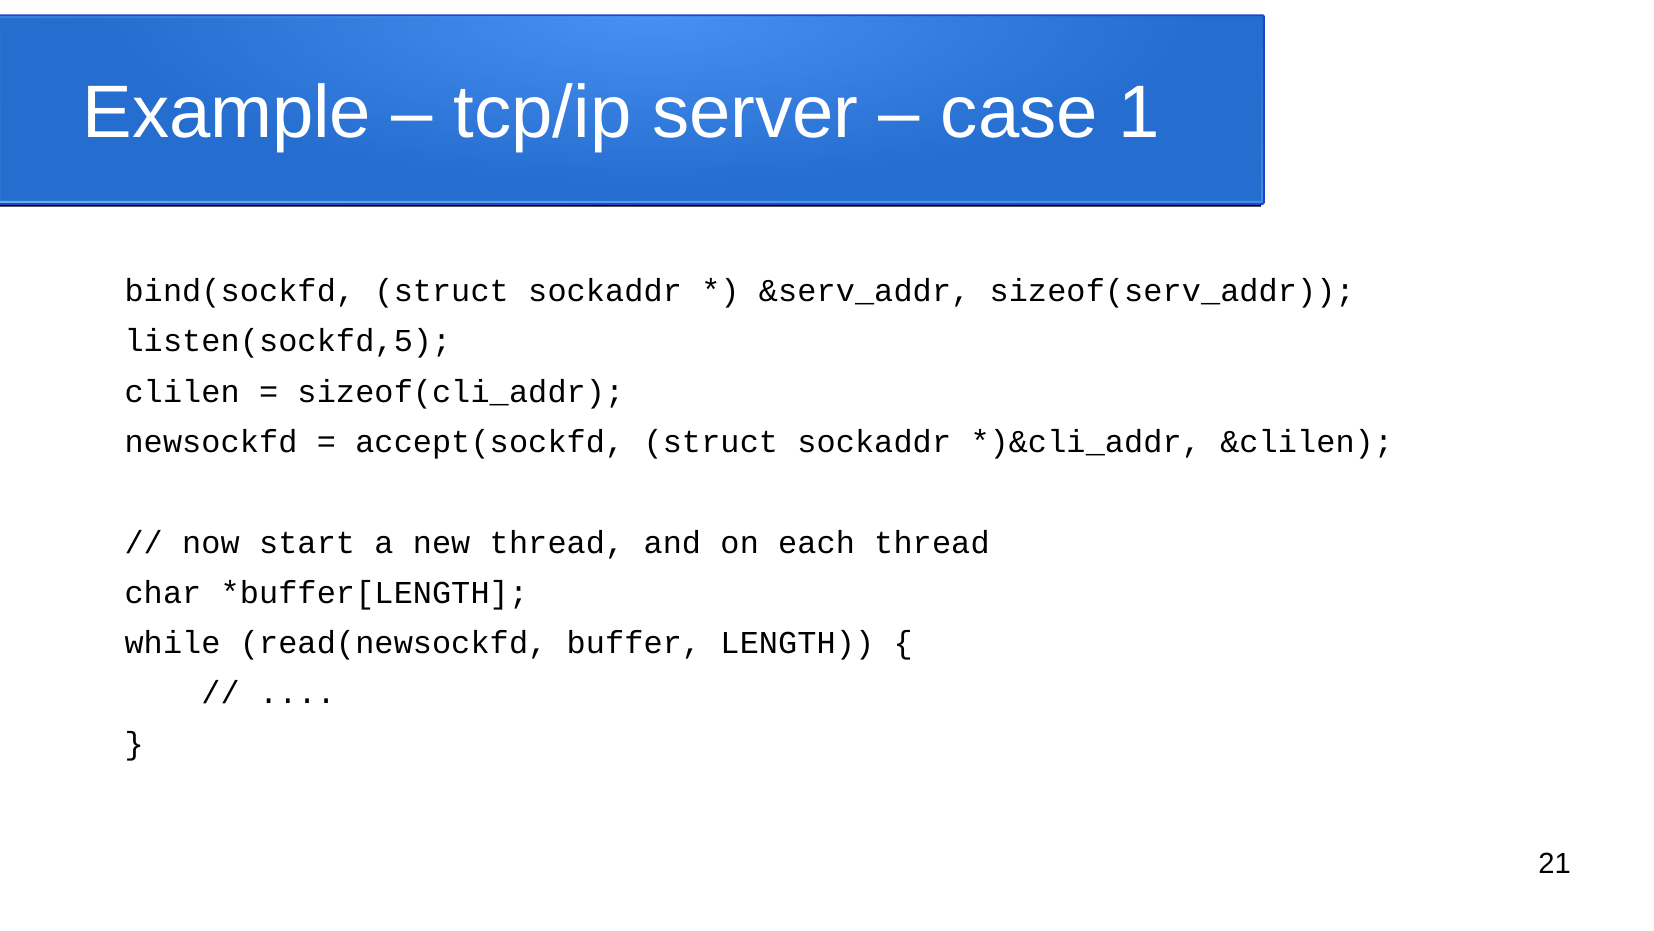

# Example – tcp/ip server – case 1
bind(sockfd, (struct sockaddr *) &serv_addr, sizeof(serv_addr));
listen(sockfd,5);
clilen = sizeof(cli_addr);
newsockfd = accept(sockfd, (struct sockaddr *)&cli_addr, &clilen);
// now start a new thread, and on each thread
char *buffer[LENGTH];
while (read(newsockfd, buffer, LENGTH)) {
 // ....
}
21